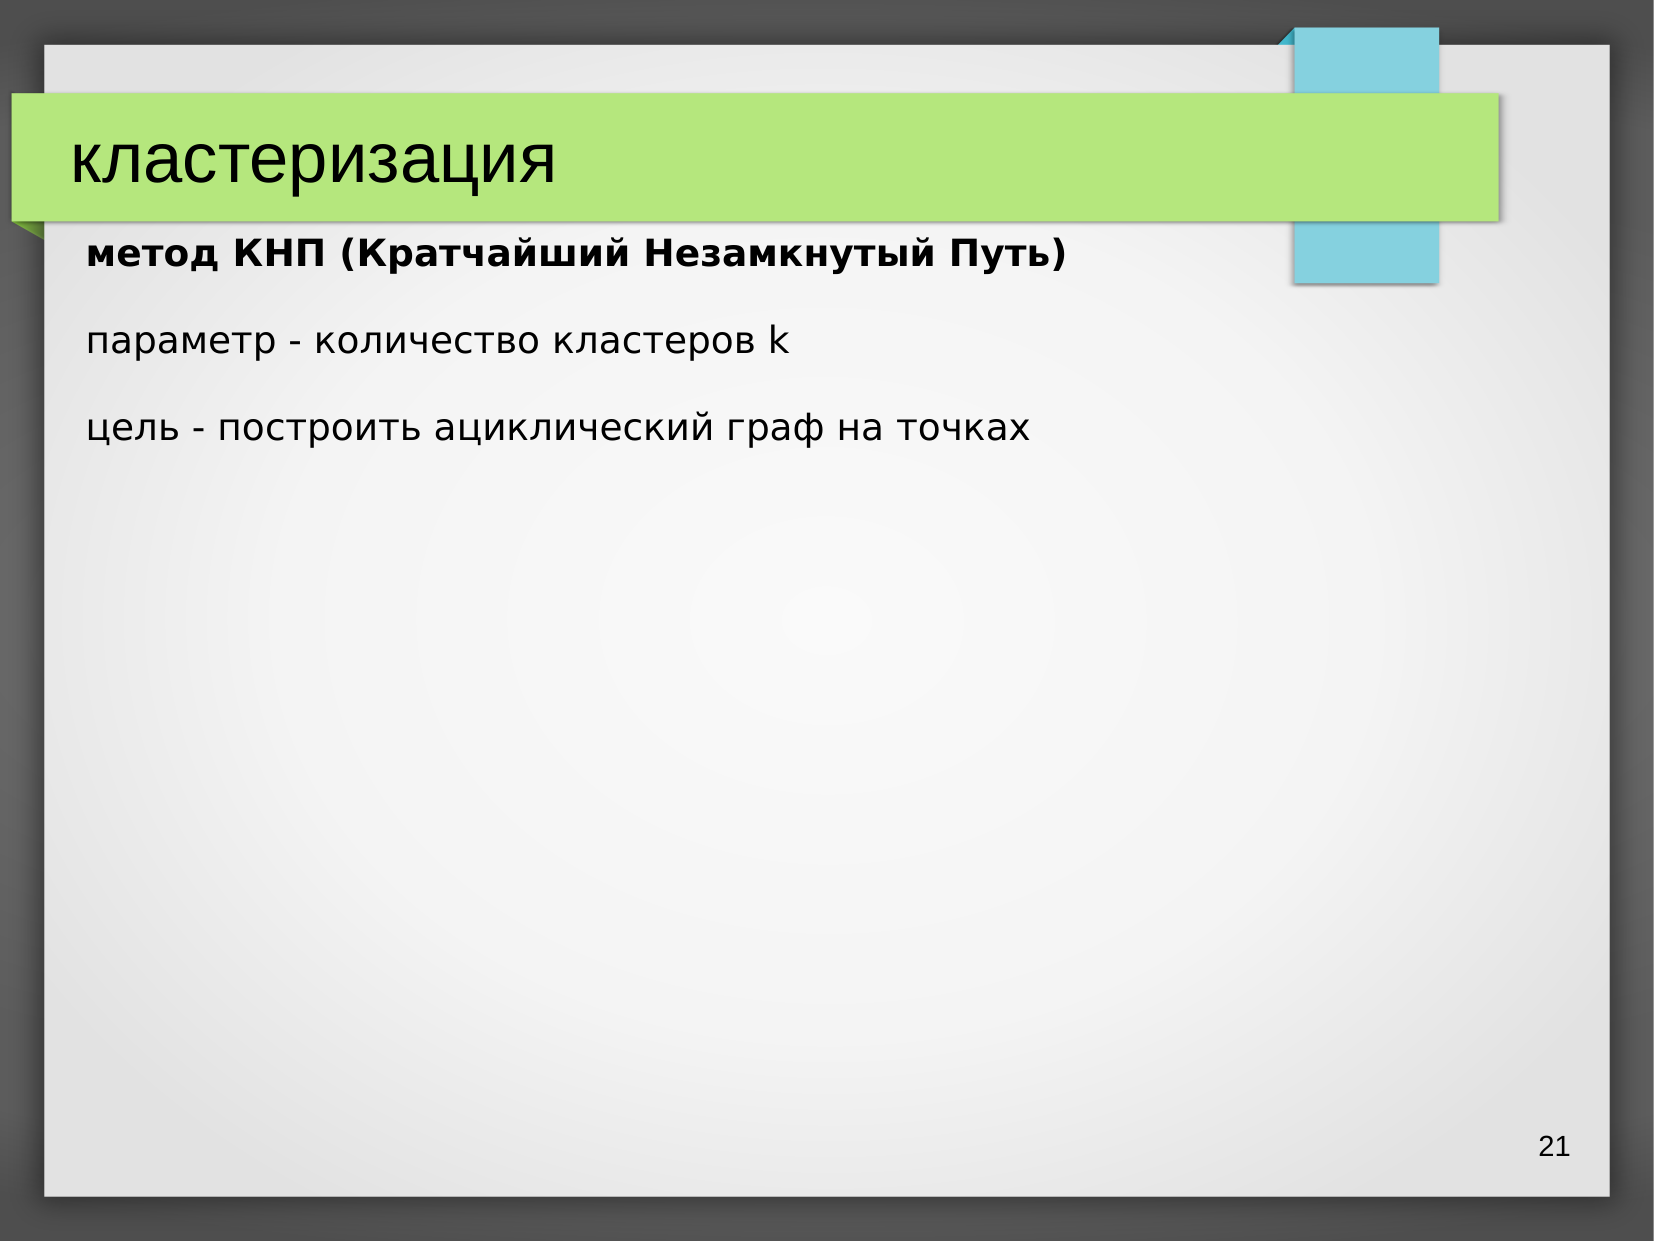

# кластеризация
метод КНП (Кратчайший Незамкнутый Путь)
параметр - количество кластеров k
цель - построить ациклический граф на точках
21